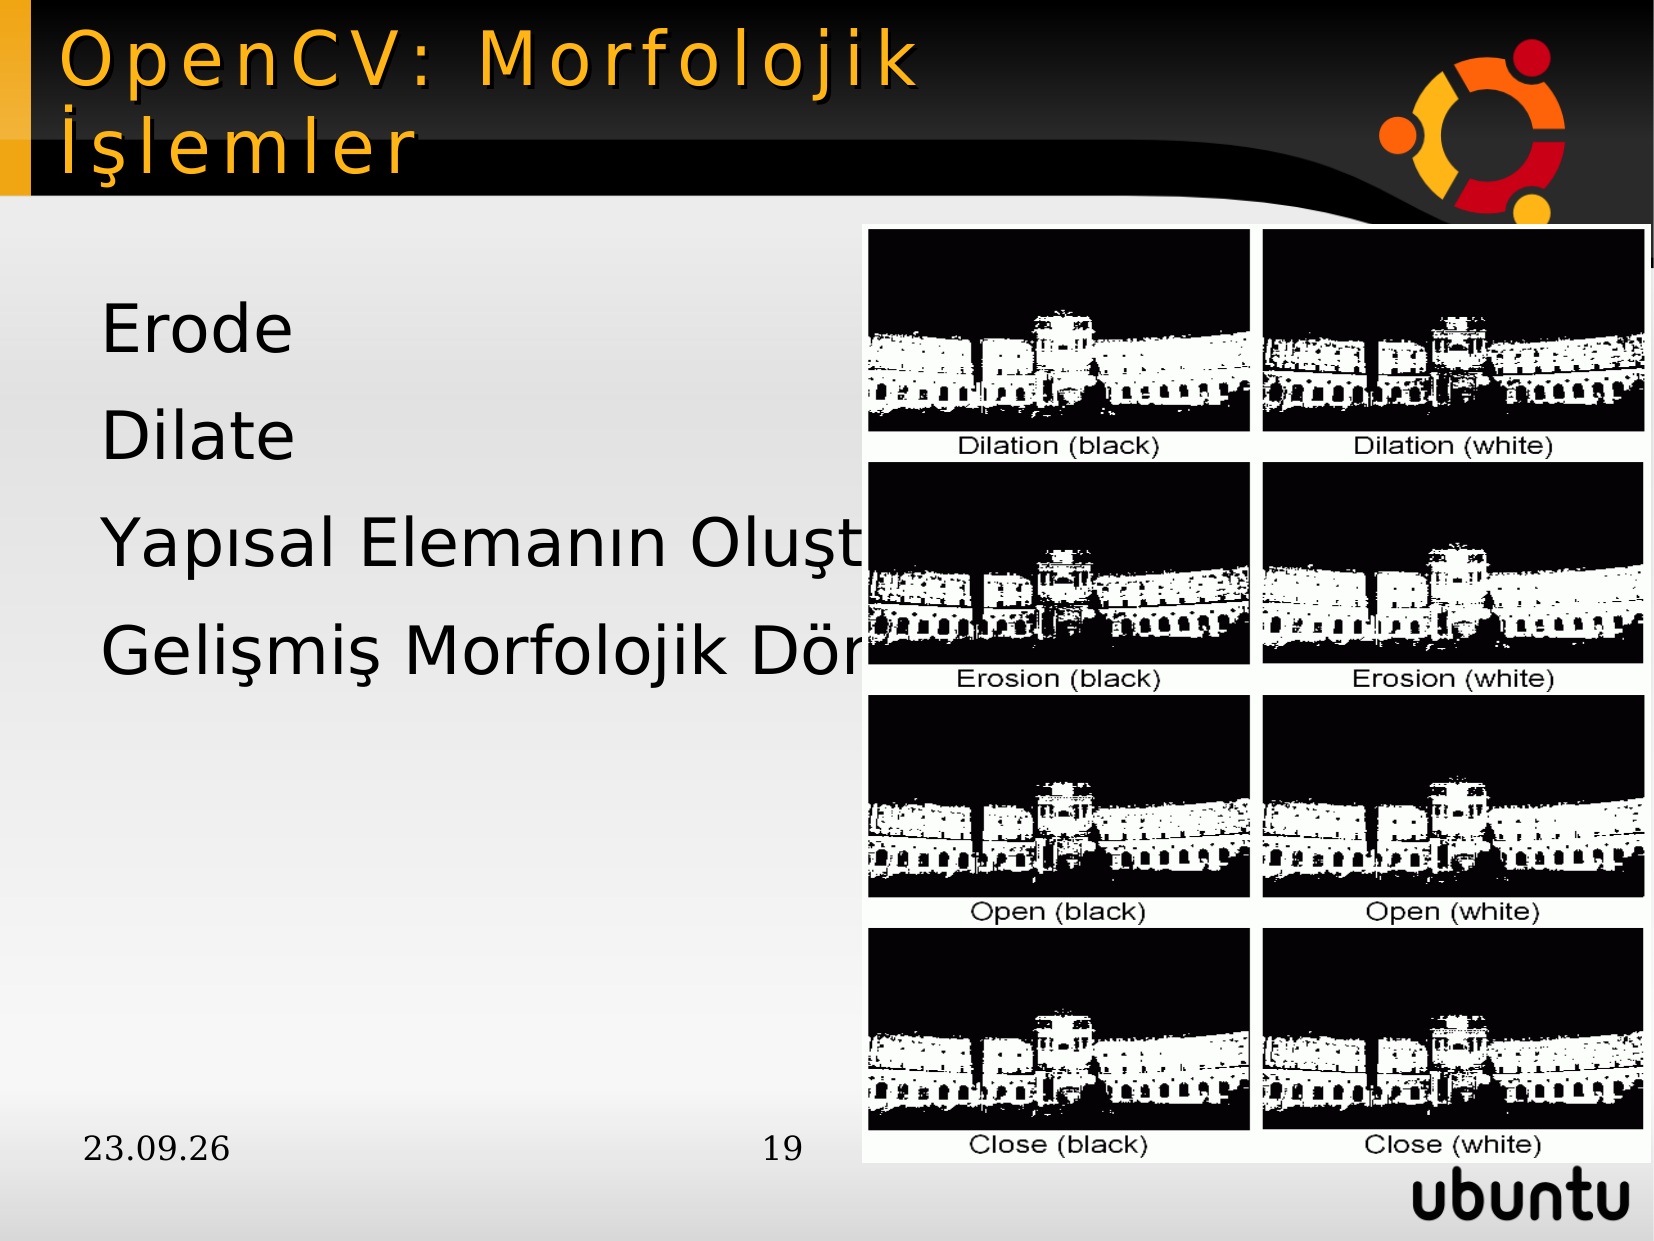

# OpenCV: Morfolojik İşlemler
Erode
Dilate
Yapısal Elemanın Oluşturulması
Gelişmiş Morfolojik Dönüşümler
19